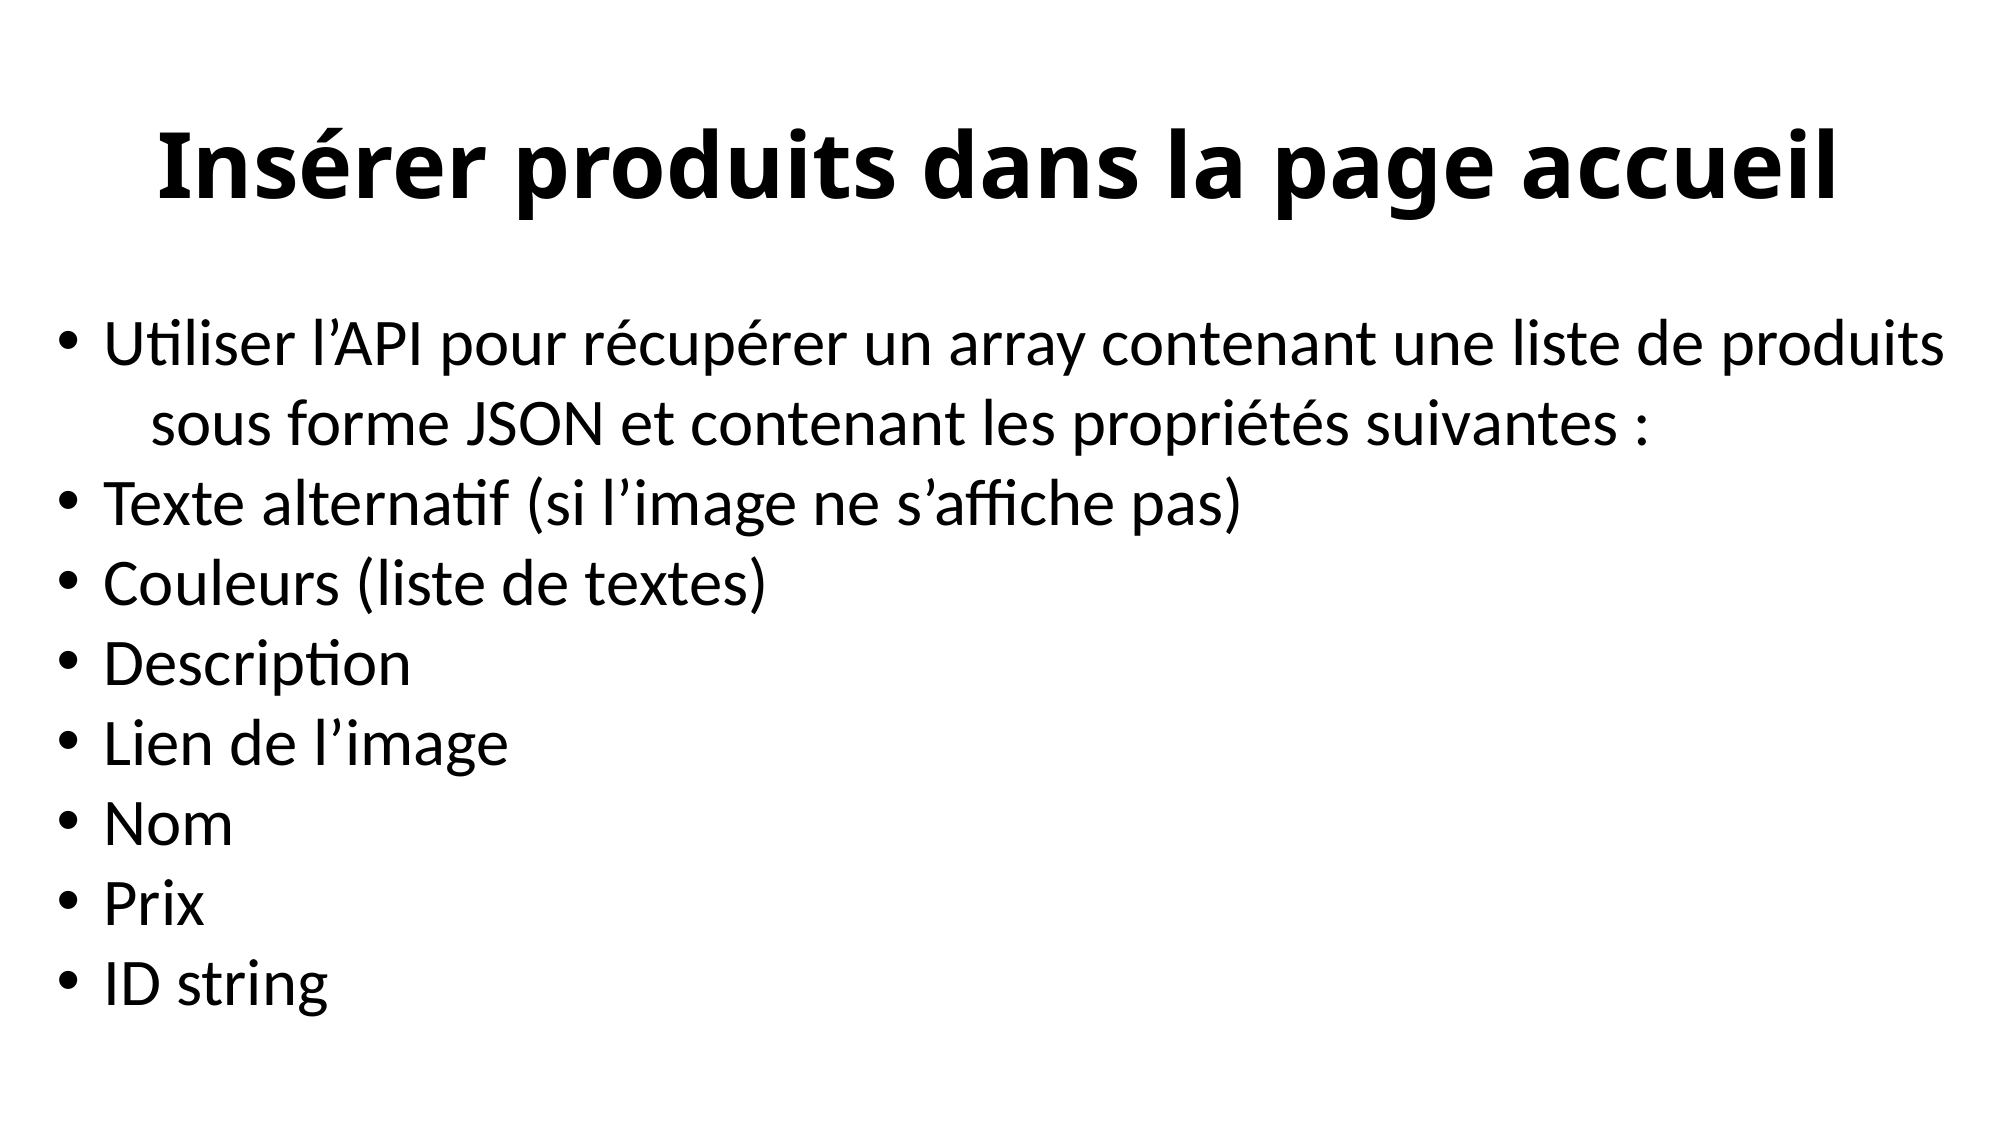

# Insérer produits dans la page accueil
Utiliser l’API pour récupérer un array contenant une liste de produits sous forme JSON et contenant les propriétés suivantes :
Texte alternatif (si l’image ne s’affiche pas)
Couleurs (liste de textes)
Description
Lien de l’image
Nom
Prix
ID string